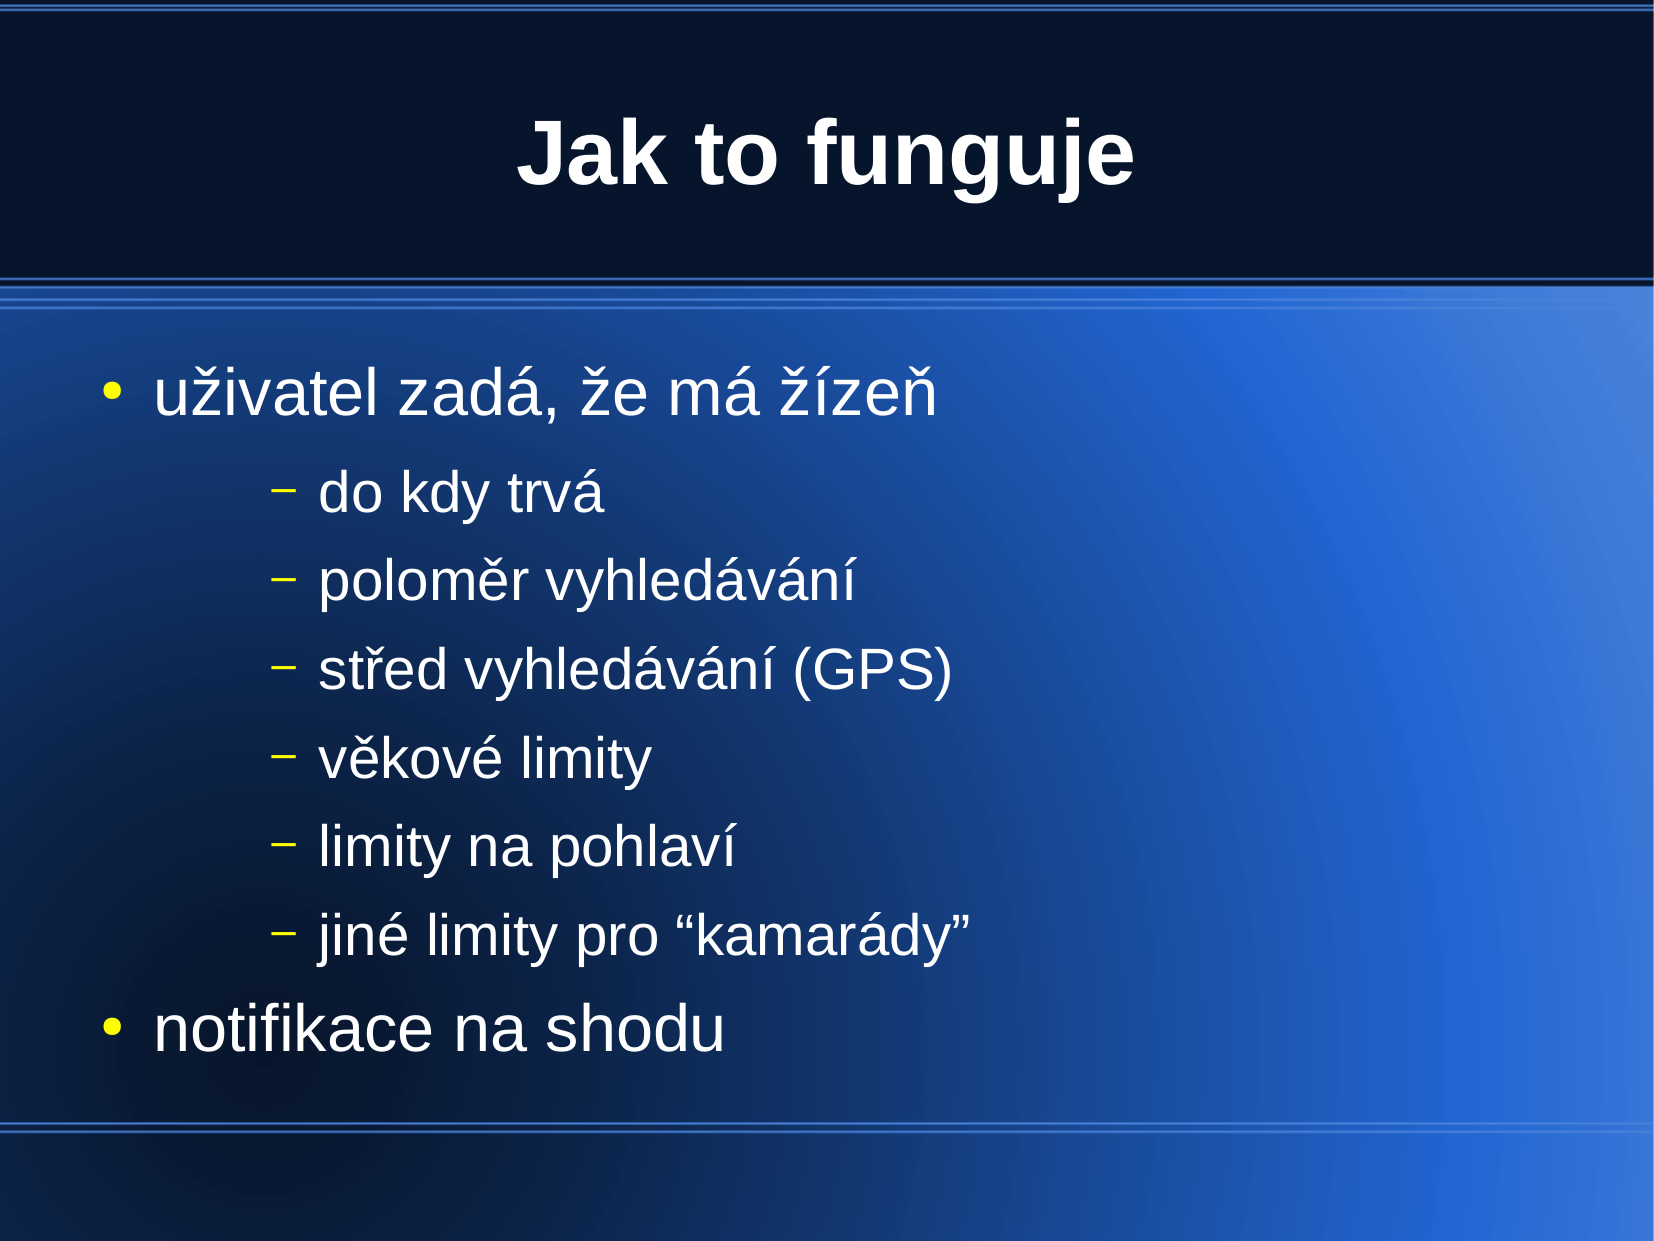

# Jak to funguje
uživatel zadá, že má žízeň
do kdy trvá
poloměr vyhledávání
střed vyhledávání (GPS)
věkové limity
limity na pohlaví
jiné limity pro “kamarády”
notifikace na shodu